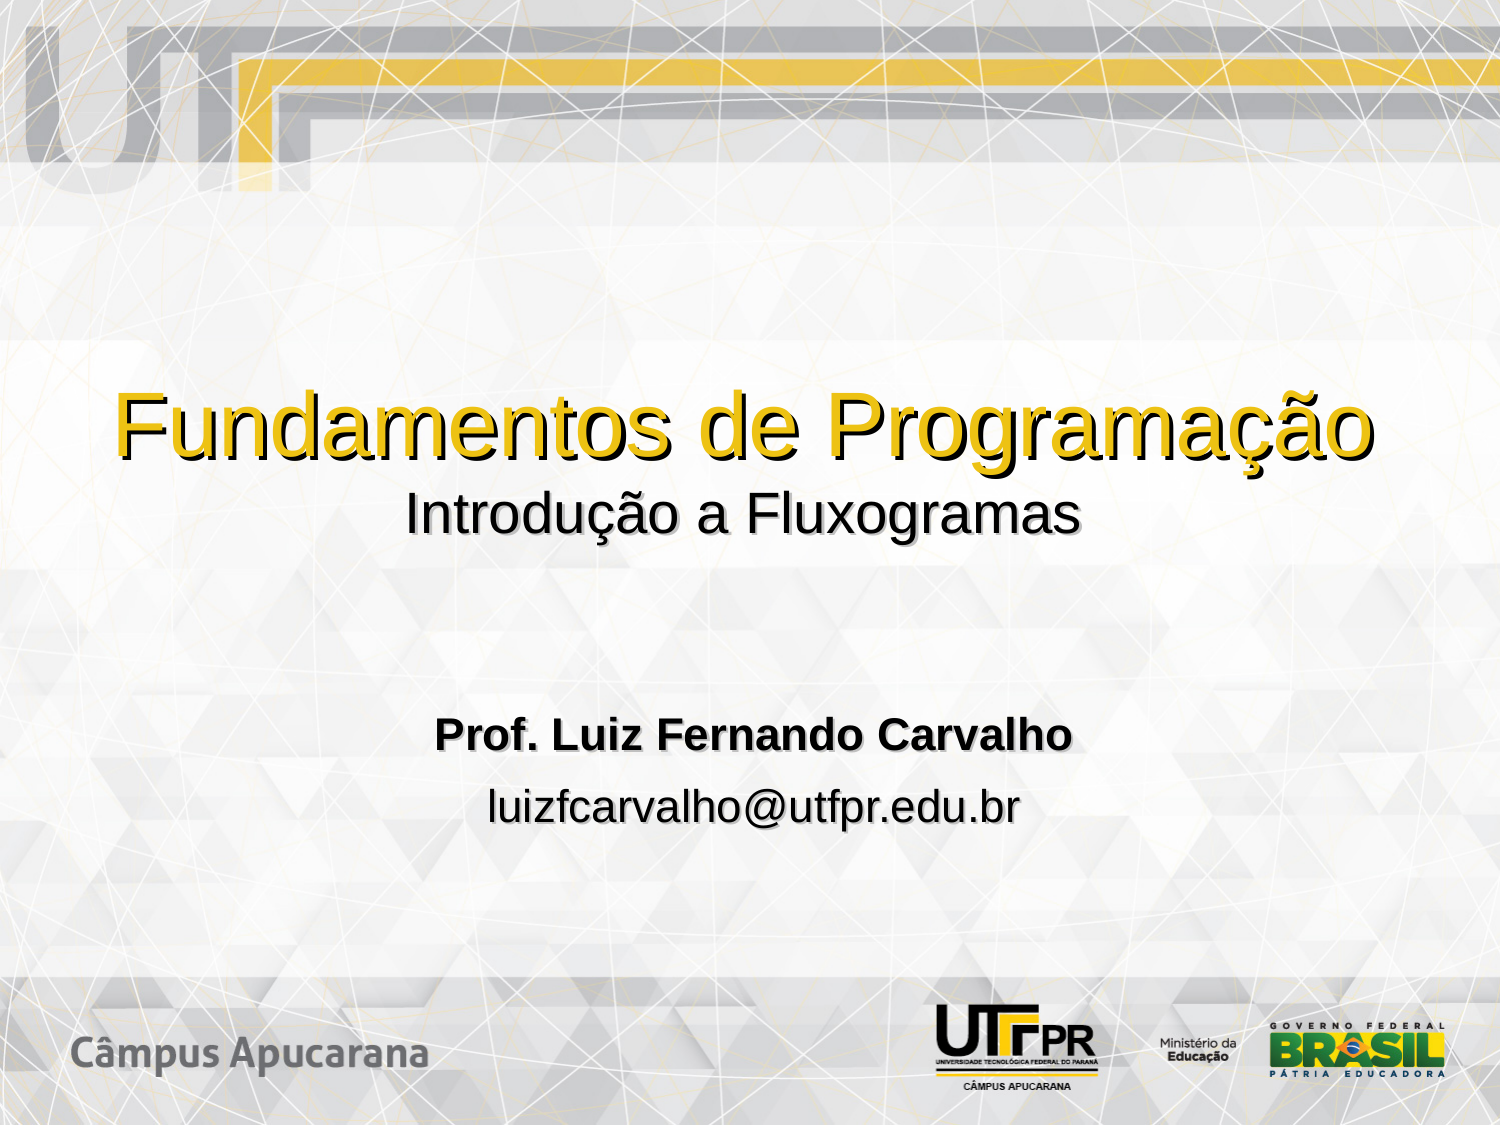

# Fundamentos de Programação Introdução a Fluxogramas
Prof. Luiz Fernando Carvalho
luizfcarvalho@utfpr.edu.br